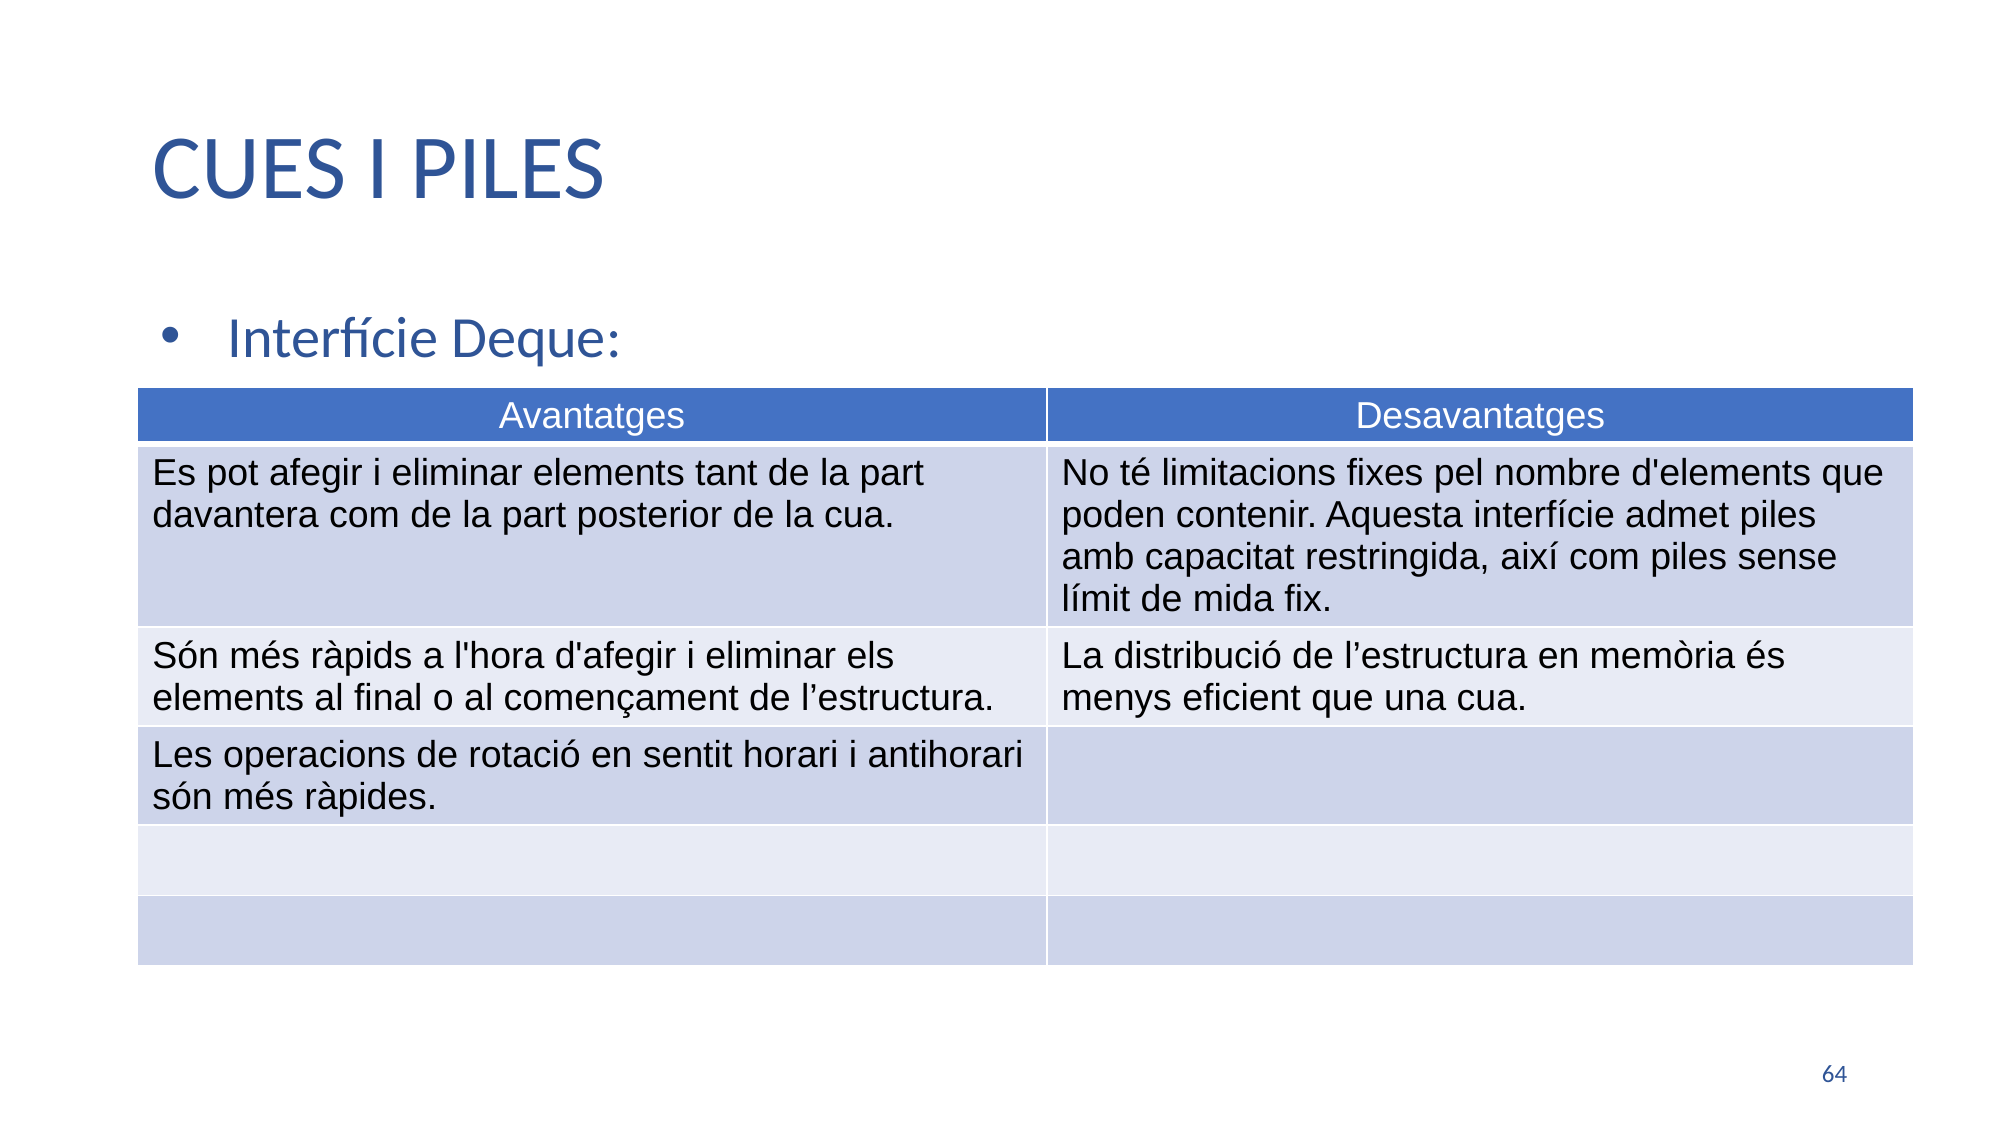

# CUES I PILES
Interfície Deque:
| Avantatges | Desavantatges |
| --- | --- |
| Es pot afegir i eliminar elements tant de la part davantera com de la part posterior de la cua. | No té limitacions fixes pel nombre d'elements que poden contenir. Aquesta interfície admet piles amb capacitat restringida, així com piles sense límit de mida fix. |
| Són més ràpids a l'hora d'afegir i eliminar els elements al final o al començament de l’estructura. | La distribució de l’estructura en memòria és menys eficient que una cua. |
| Les operacions de rotació en sentit horari i antihorari són més ràpides. | |
| | |
| | |